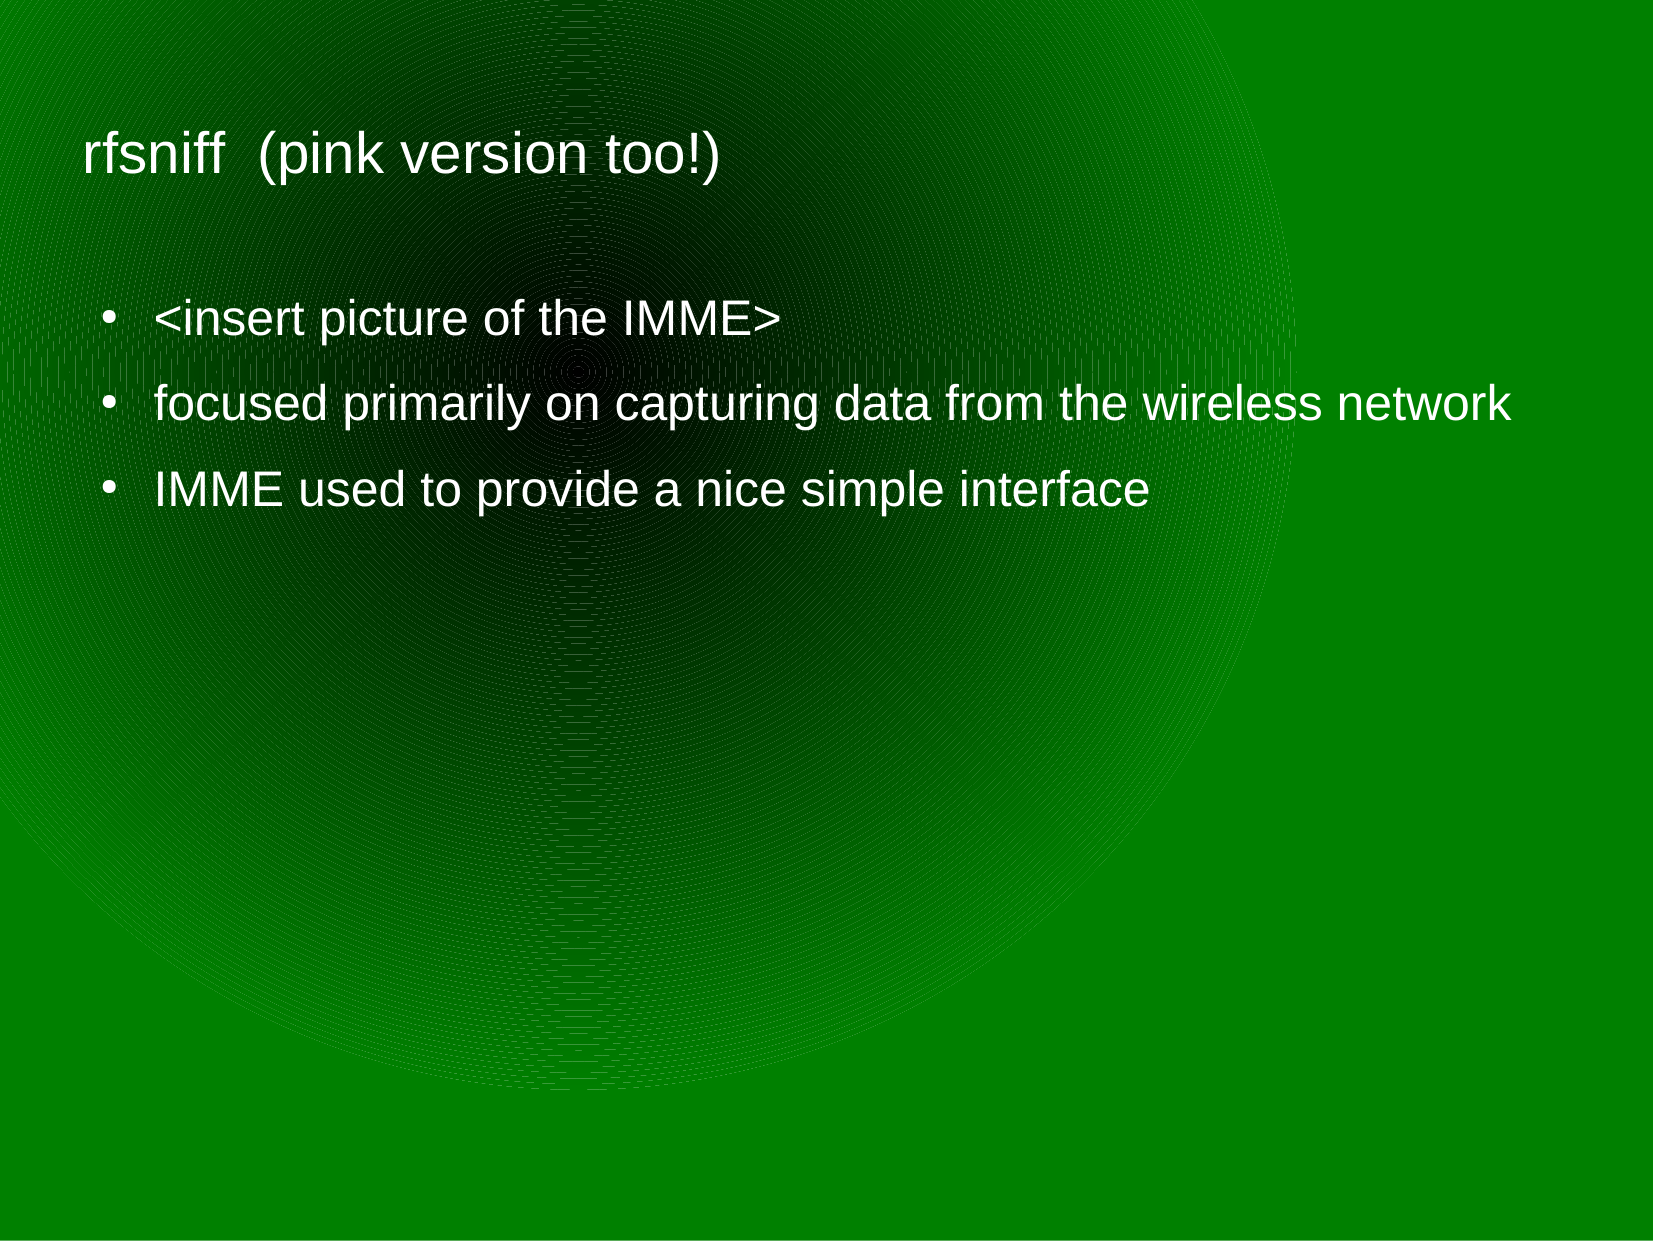

# rfsniff (pink version too!)
<insert picture of the IMME>
focused primarily on capturing data from the wireless network
IMME used to provide a nice simple interface